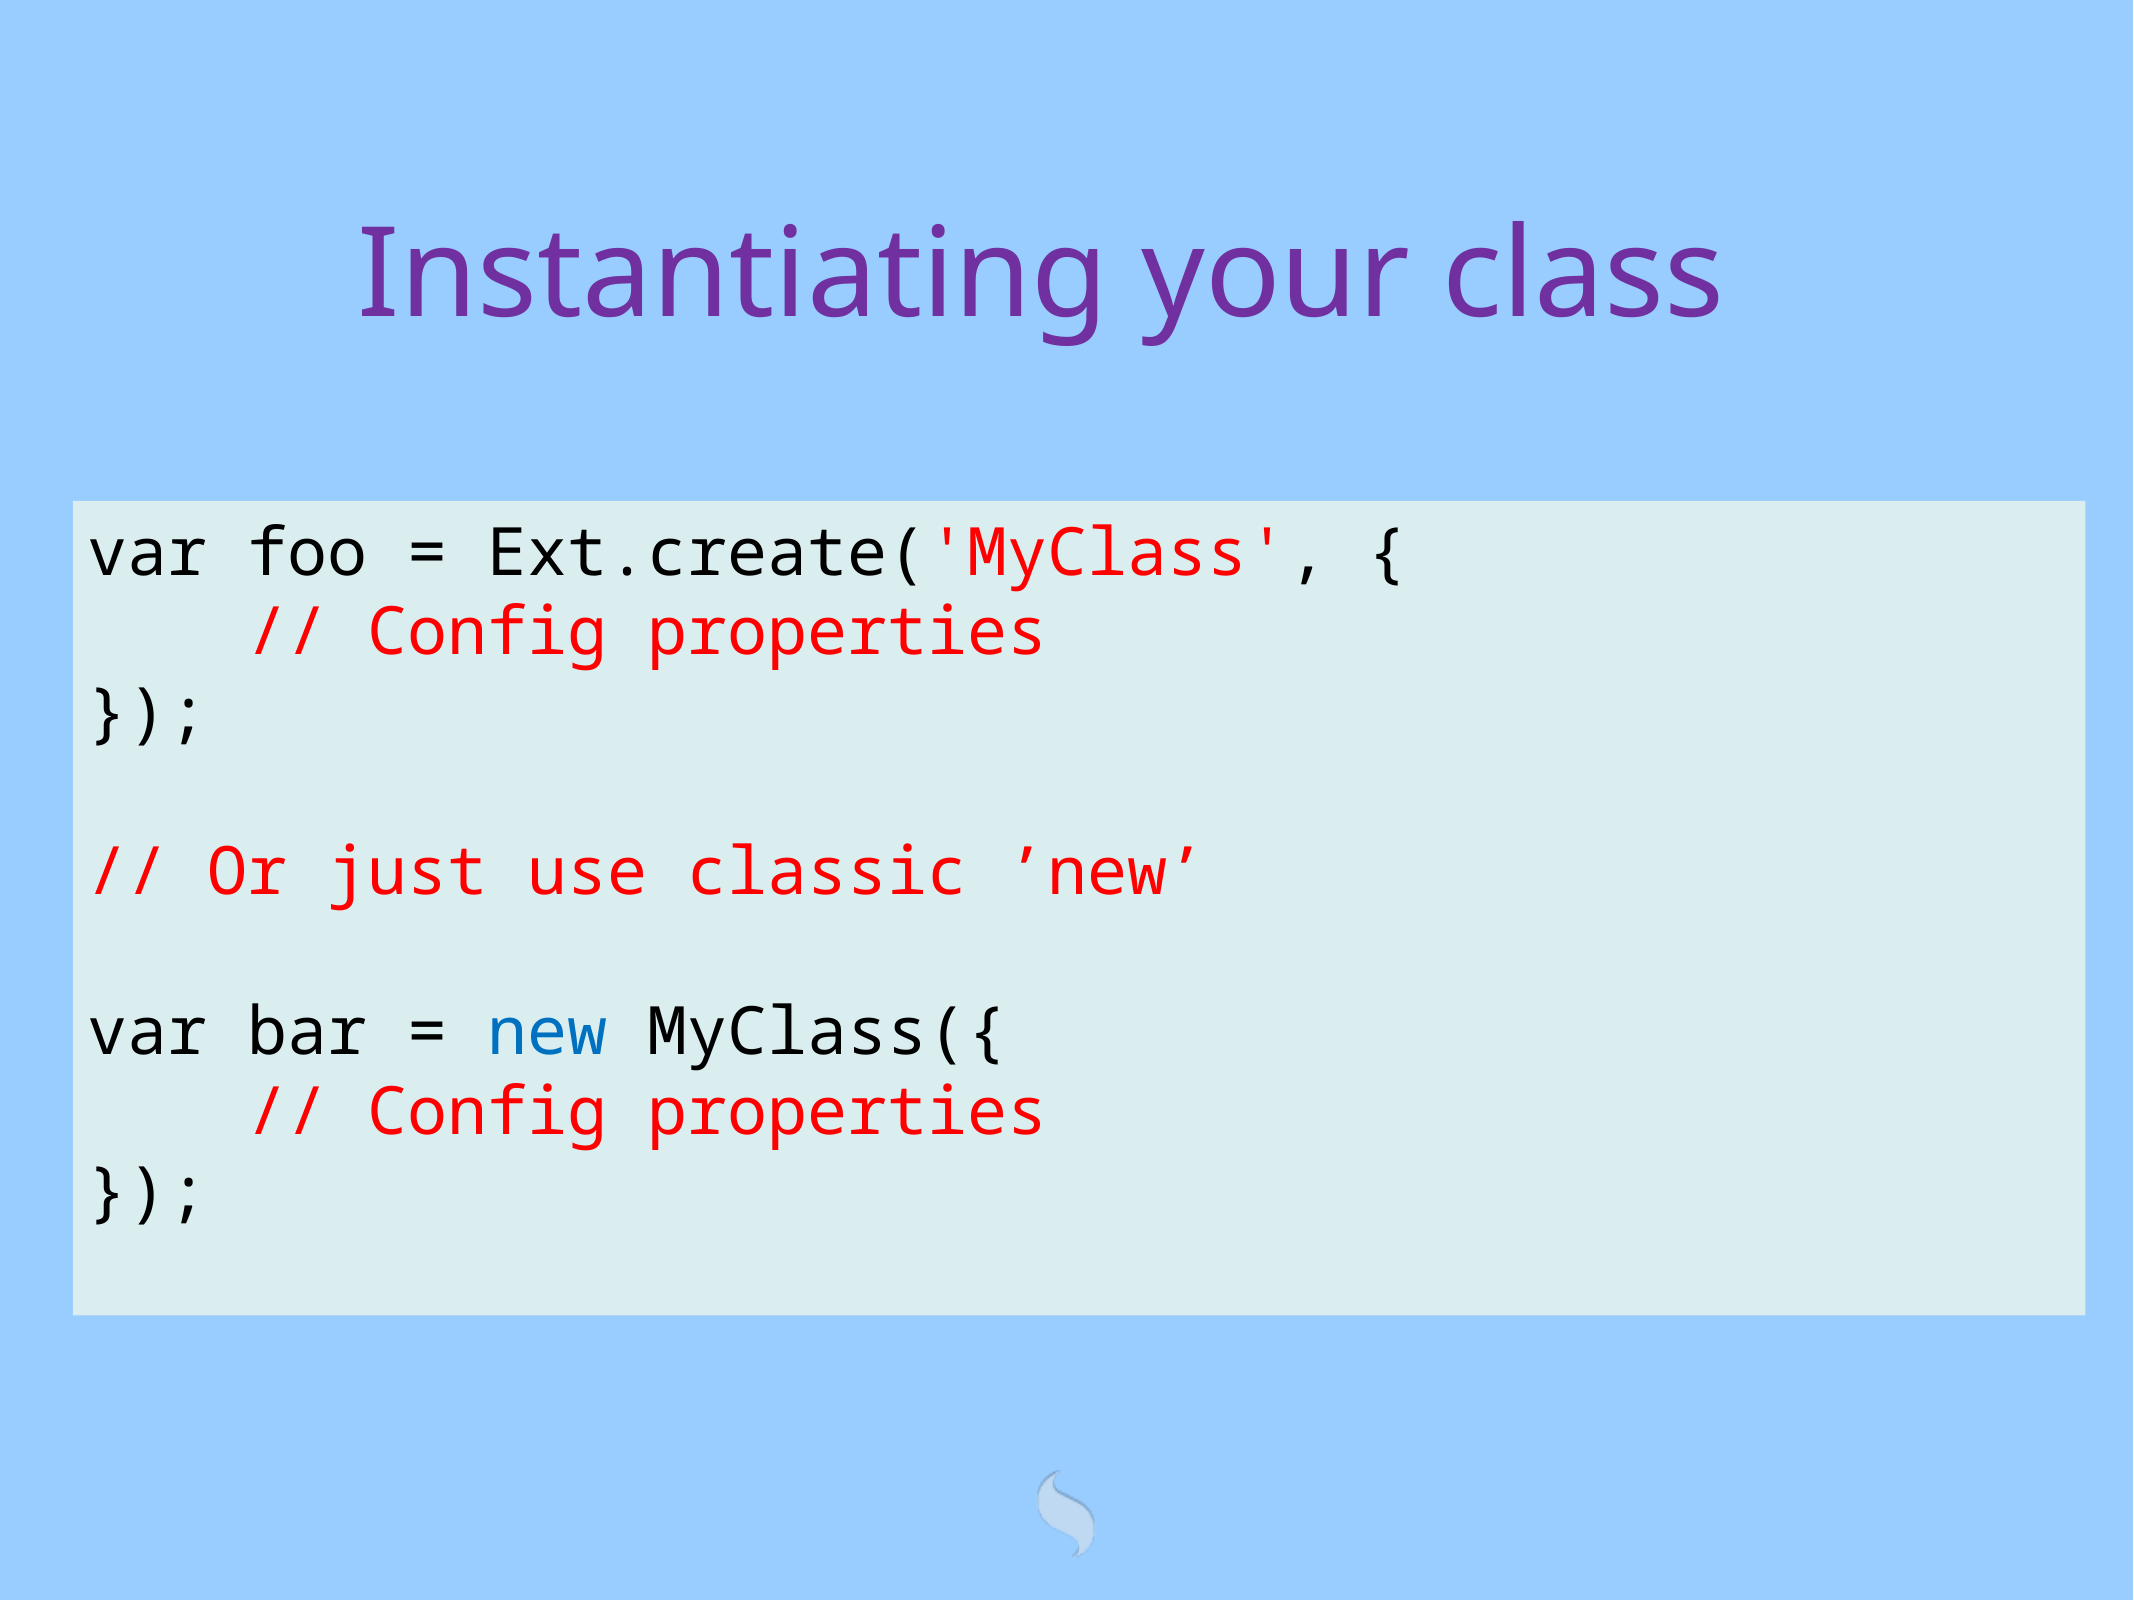

Instantiating your class
var foo = Ext.create('MyClass', {
 // Config properties
});
// Or just use classic ’new’
var bar = new MyClass({
 // Config properties
});